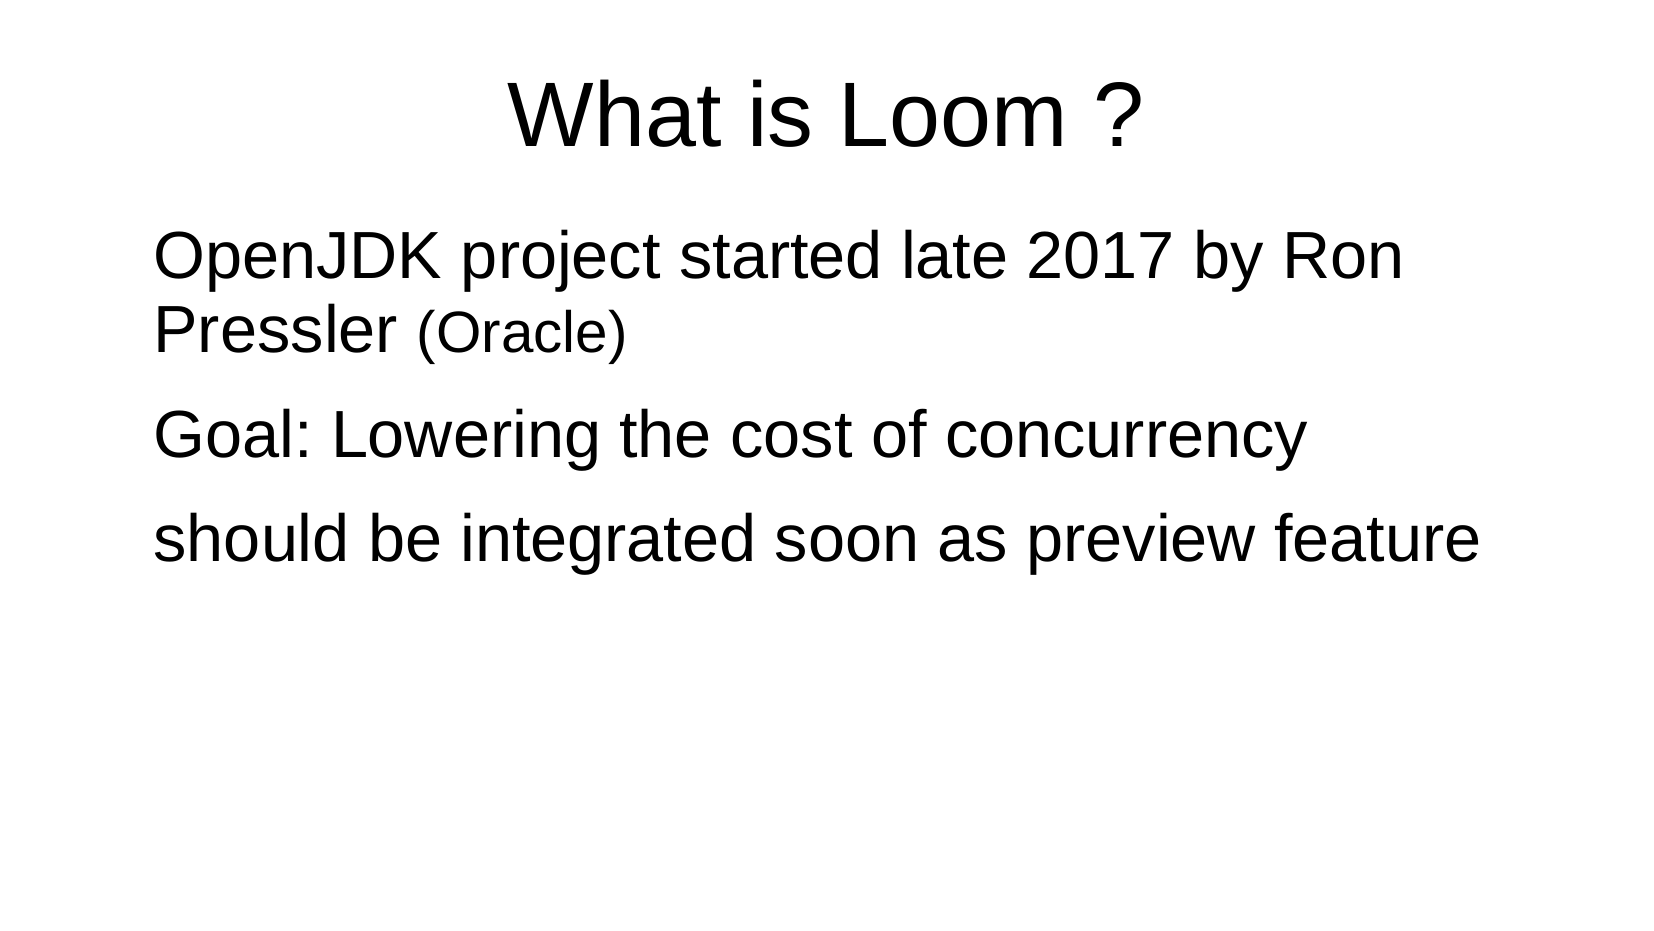

# What is Loom ?
OpenJDK project started late 2017 by Ron Pressler (Oracle)
Goal: Lowering the cost of concurrency
should be integrated soon as preview feature